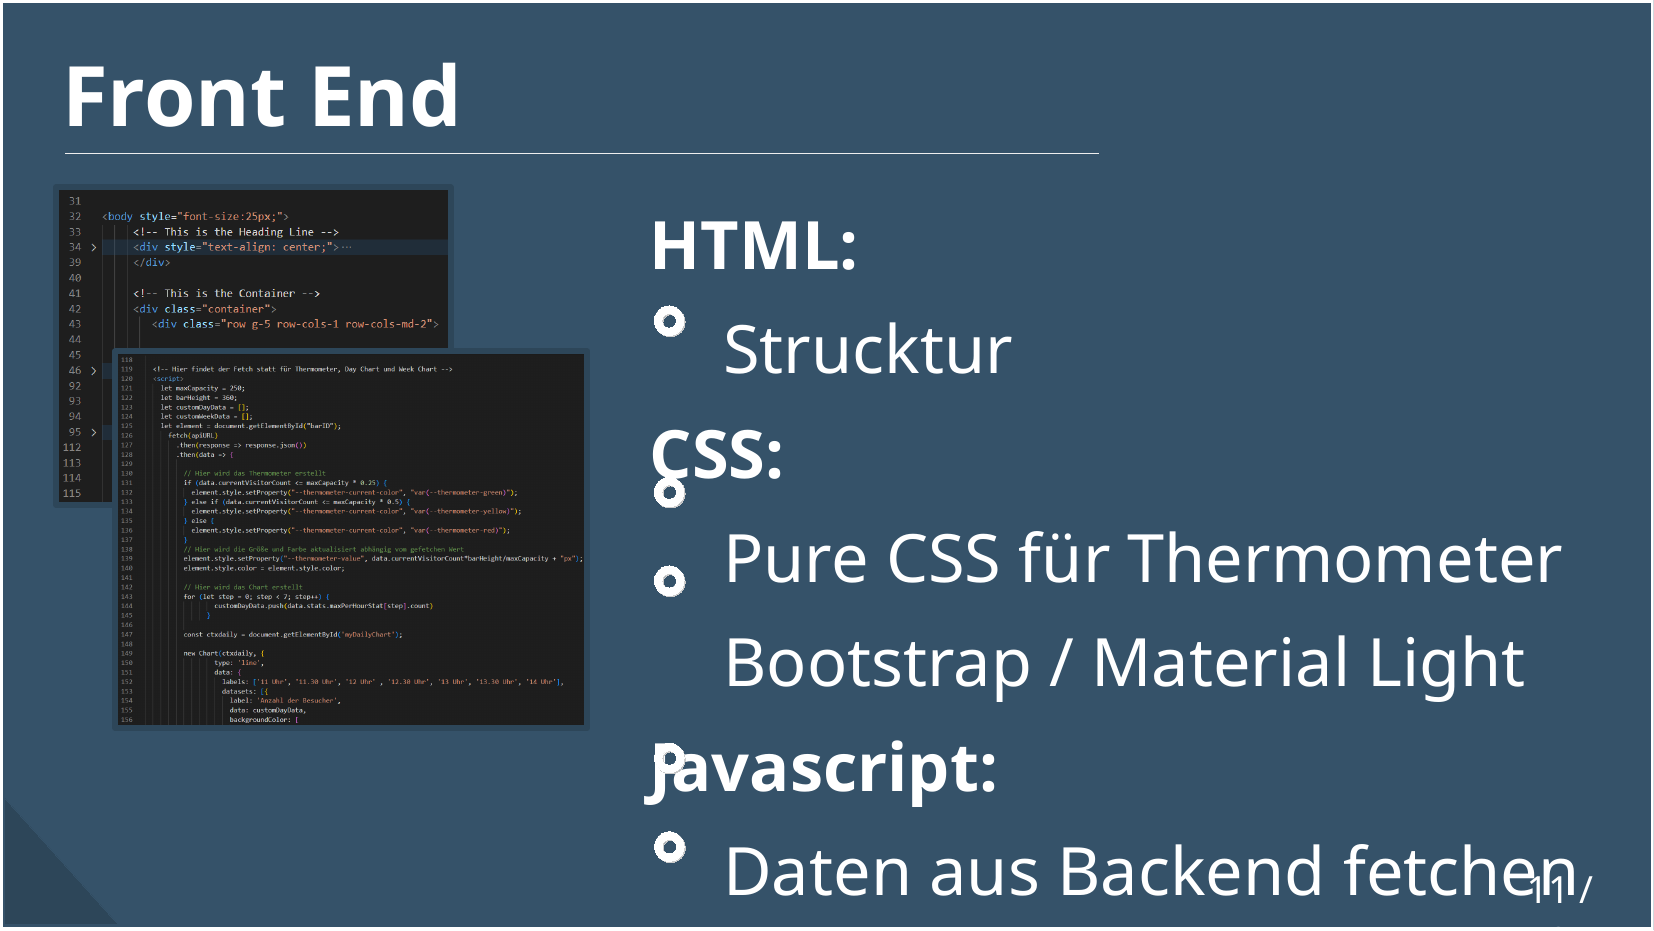

Front End
	HTML:
		Strucktur
	CSS:
		Pure CSS für Thermometer
		Bootstrap / Material Light
	Javascript:
		Daten aus Backend fetchen
		Graphen erstellen